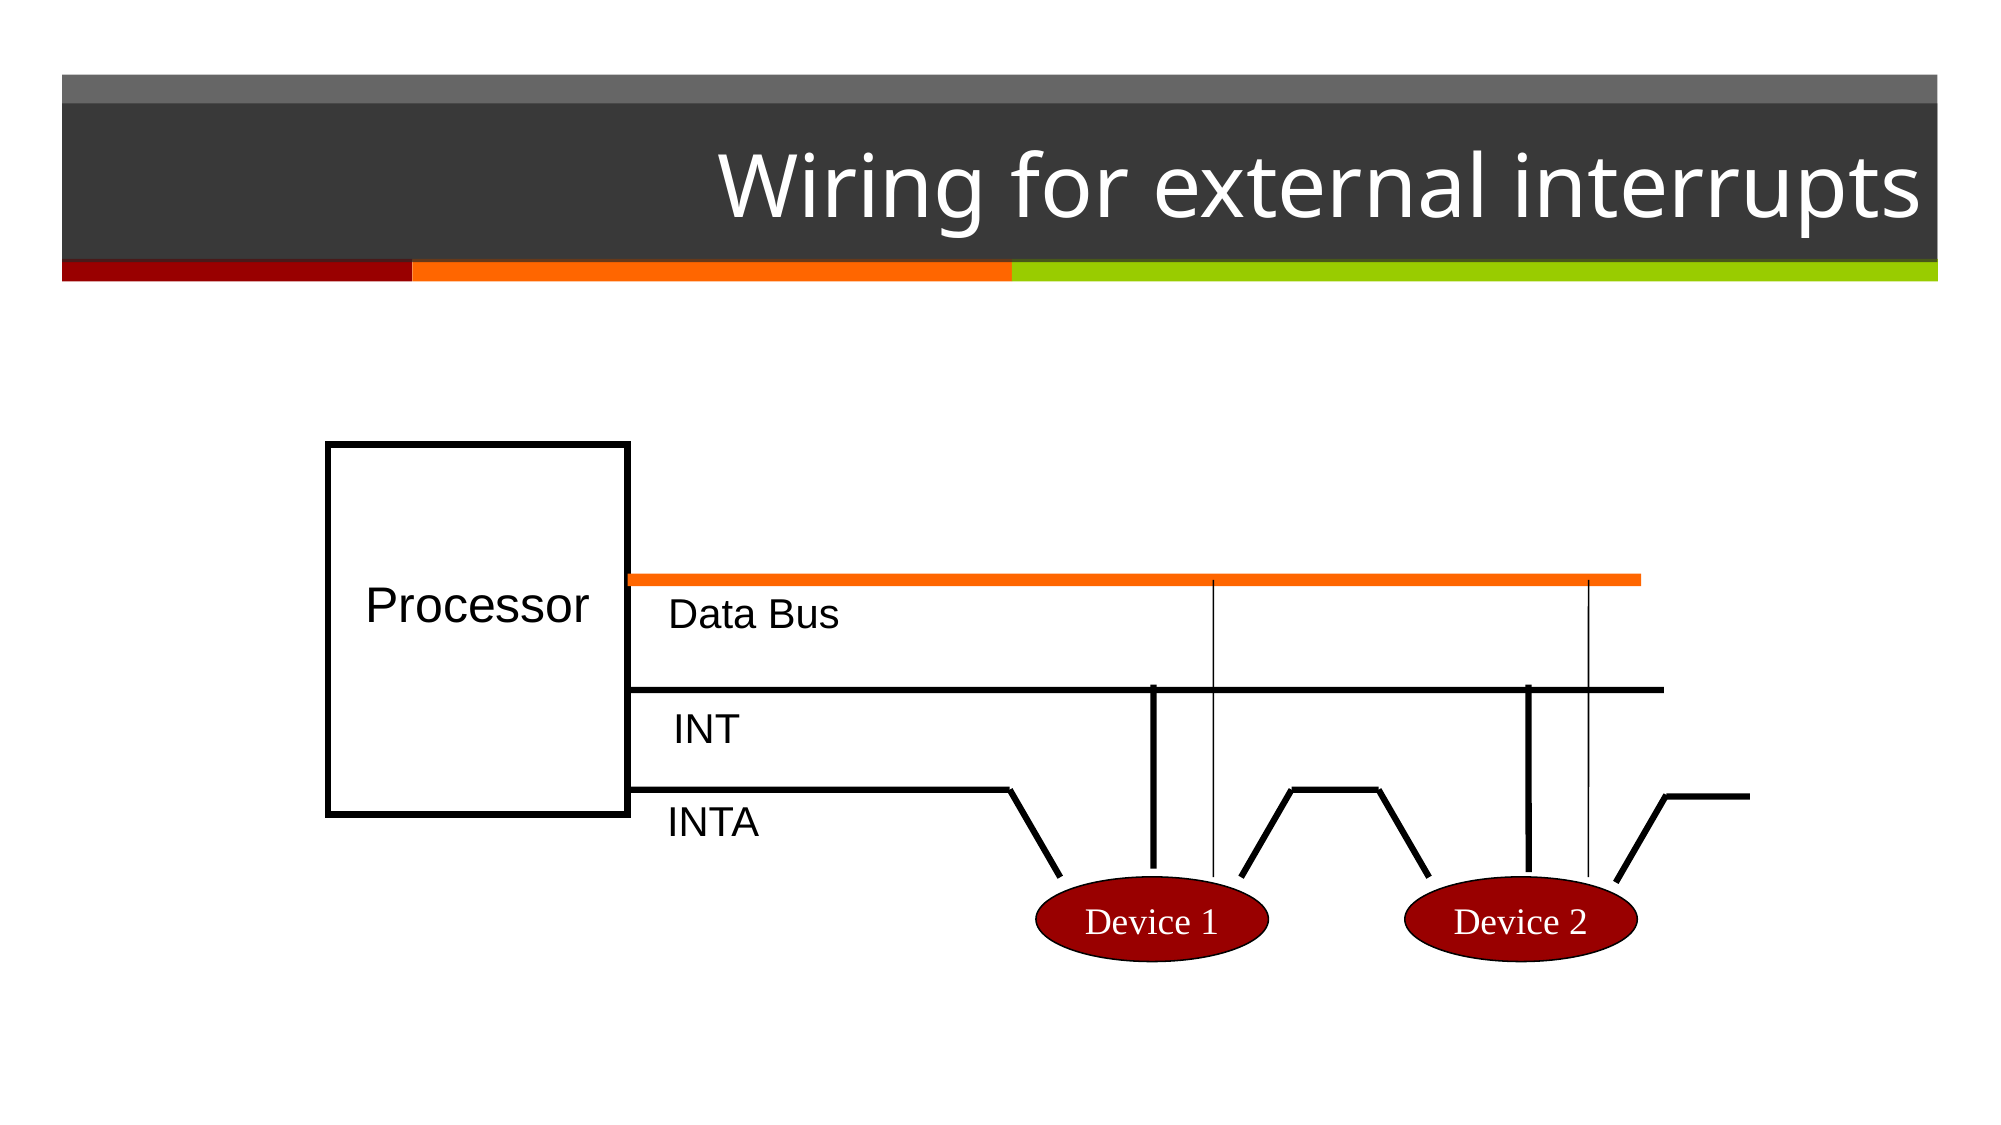

# Wiring for external interrupts
Processor
Data Bus
INT
INTA
Device 1
Device 2